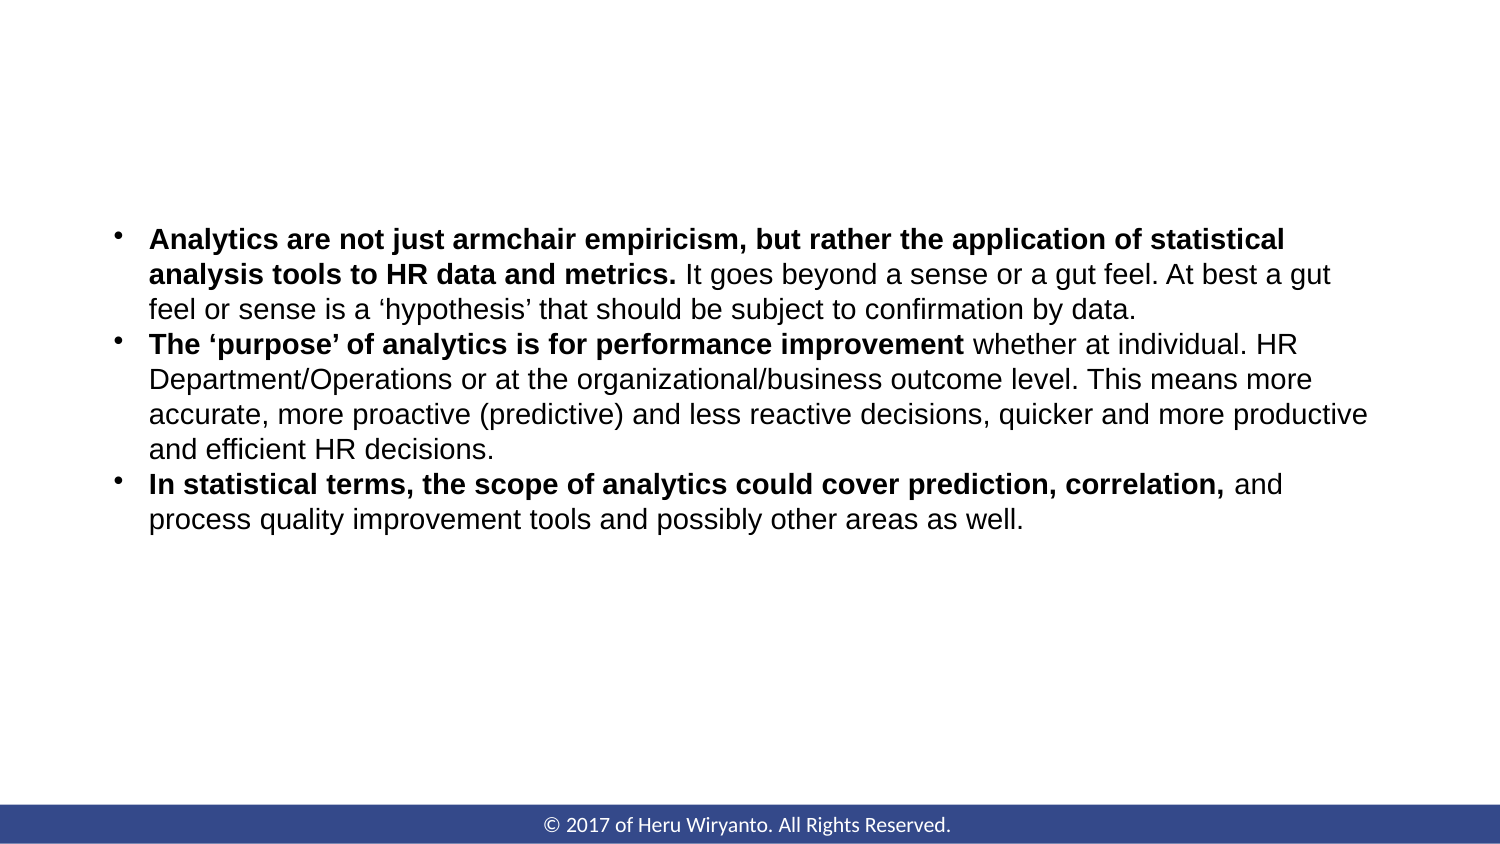

#
Analytics are not just armchair empiricism, but rather the application of statistical analysis tools to HR data and metrics. It goes beyond a sense or a gut feel. At best a gut feel or sense is a ‘hypothesis’ that should be subject to confirmation by data.
The ‘purpose’ of analytics is for performance improvement whether at individual. HR Department/Operations or at the organizational/business outcome level. This means more accurate, more proactive (predictive) and less reactive decisions, quicker and more productive and efficient HR decisions.
In statistical terms, the scope of analytics could cover prediction, correlation, and process quality improvement tools and possibly other areas as well.